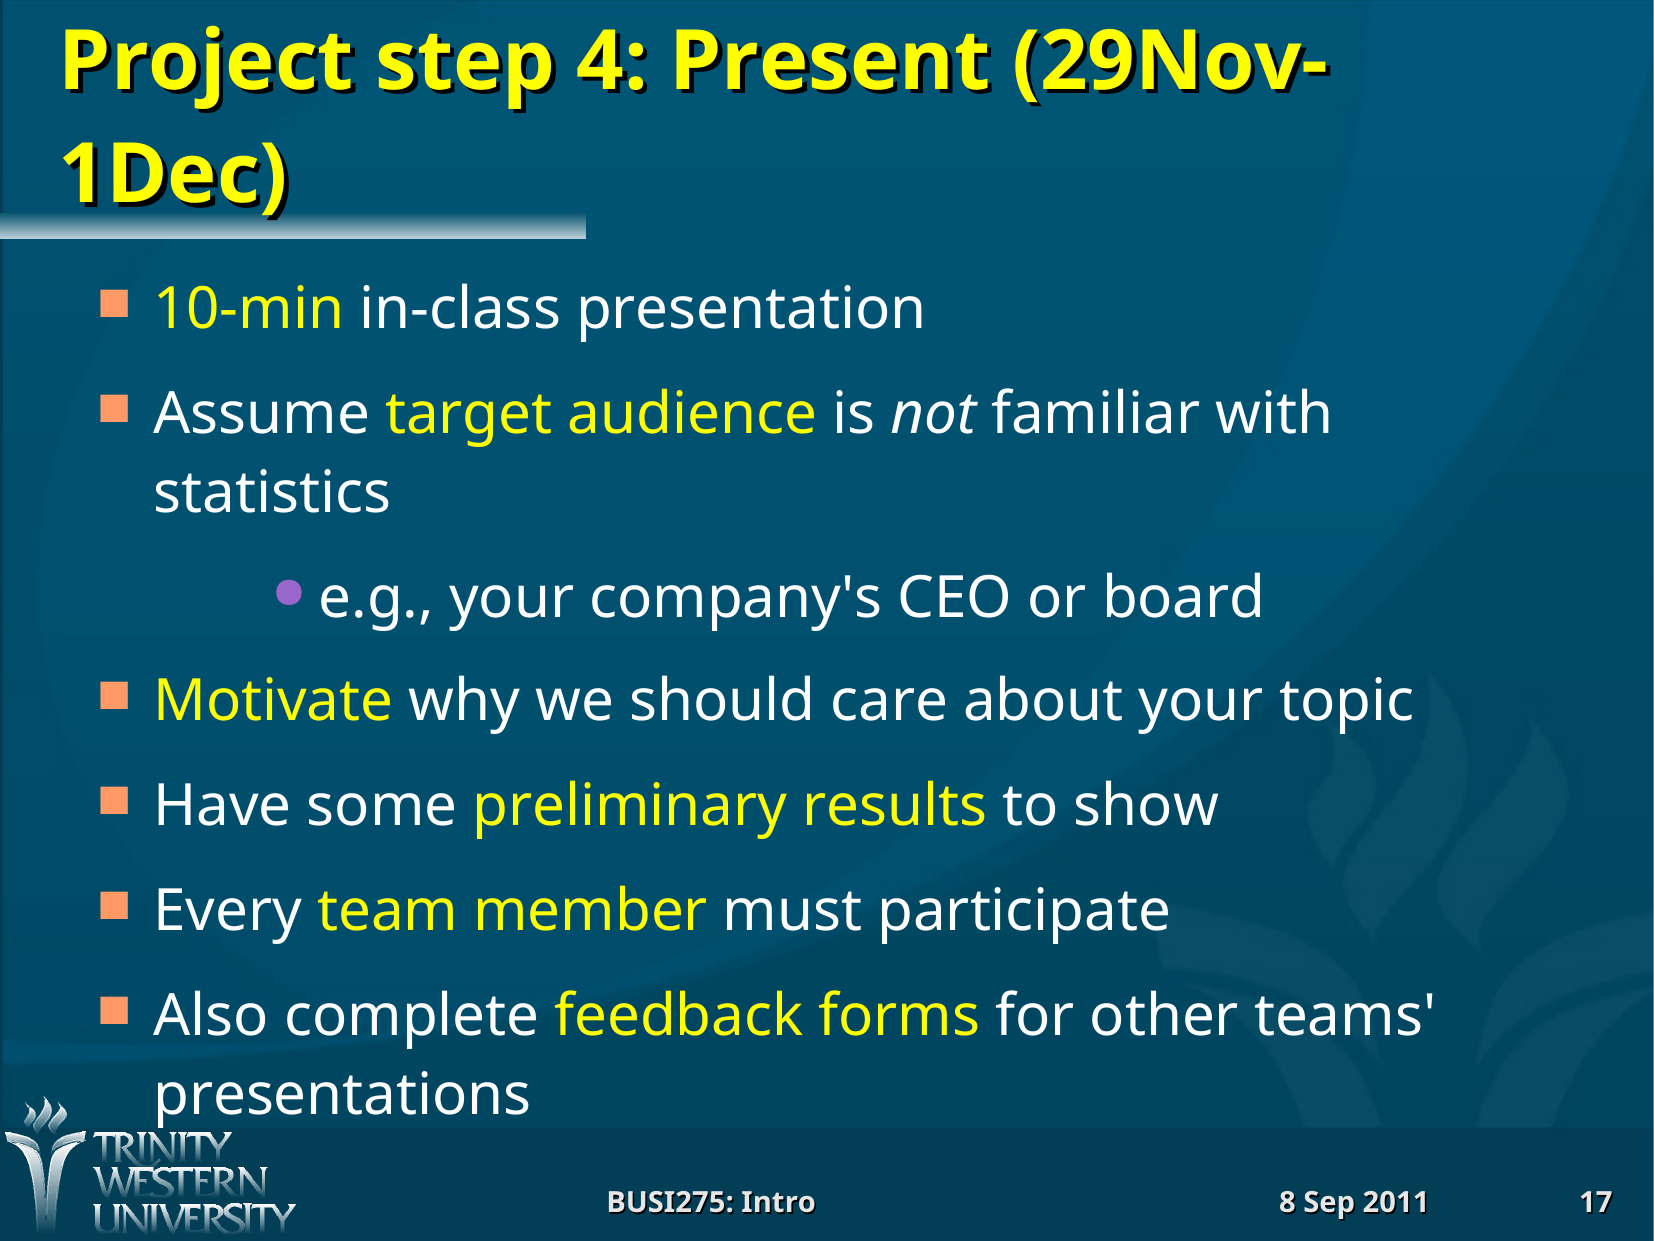

# Project step 4: Present (29Nov-1Dec)
10-min in-class presentation
Assume target audience is not familiar with statistics
e.g., your company's CEO or board
Motivate why we should care about your topic
Have some preliminary results to show
Every team member must participate
Also complete feedback forms for other teams' presentations
BUSI275: Intro
8 Sep 2011
17